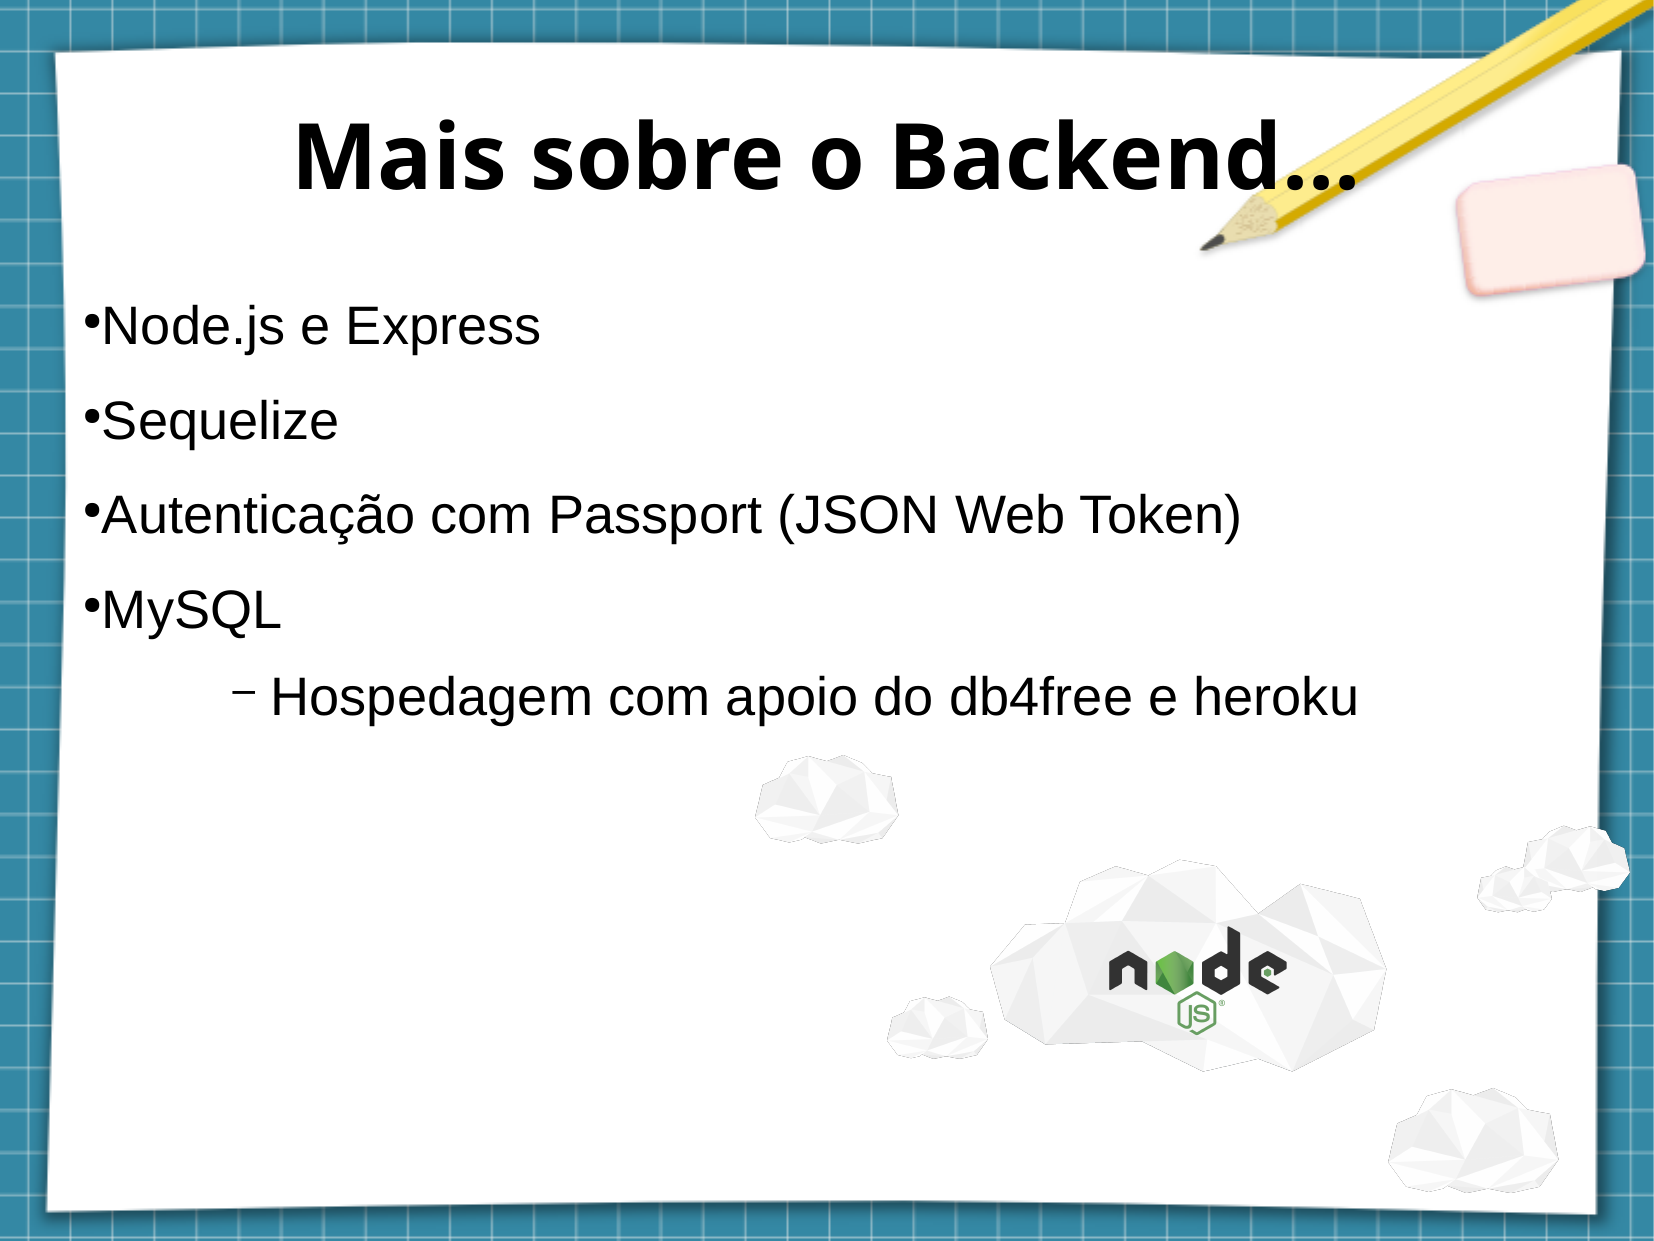

# Mais sobre o Backend...
Node.js e Express
Sequelize
Autenticação com Passport (JSON Web Token)
MySQL
Hospedagem com apoio do db4free e heroku